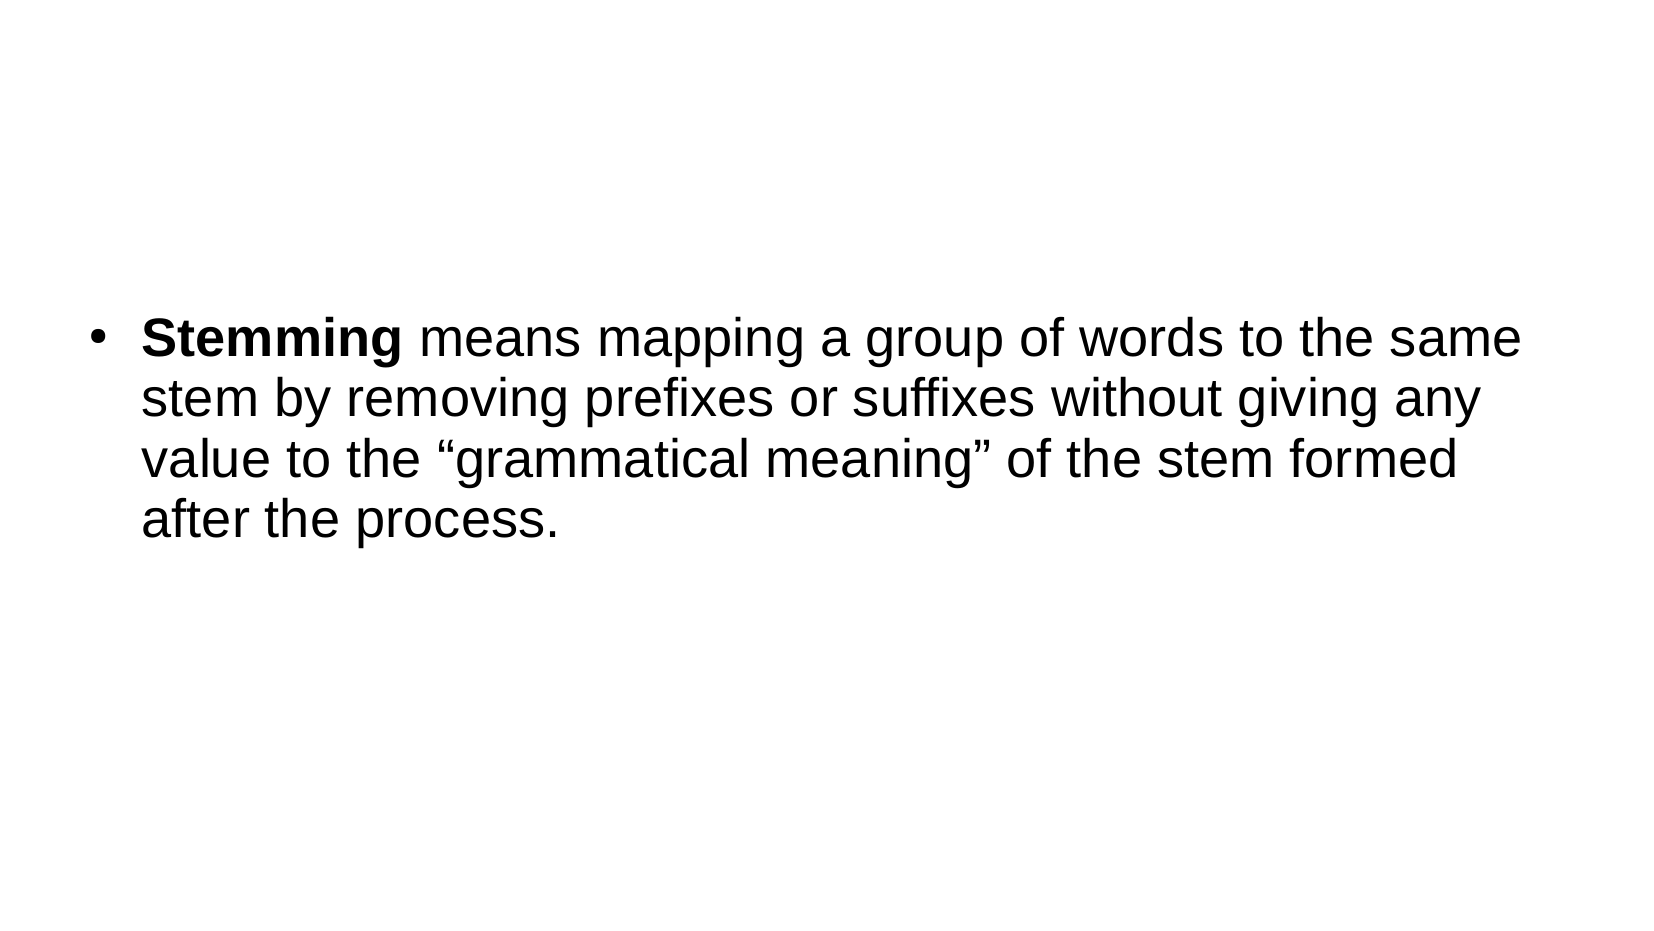

# Stemming means mapping a group of words to the same stem by removing prefixes or suffixes without giving any value to the “grammatical meaning” of the stem formed after the process.